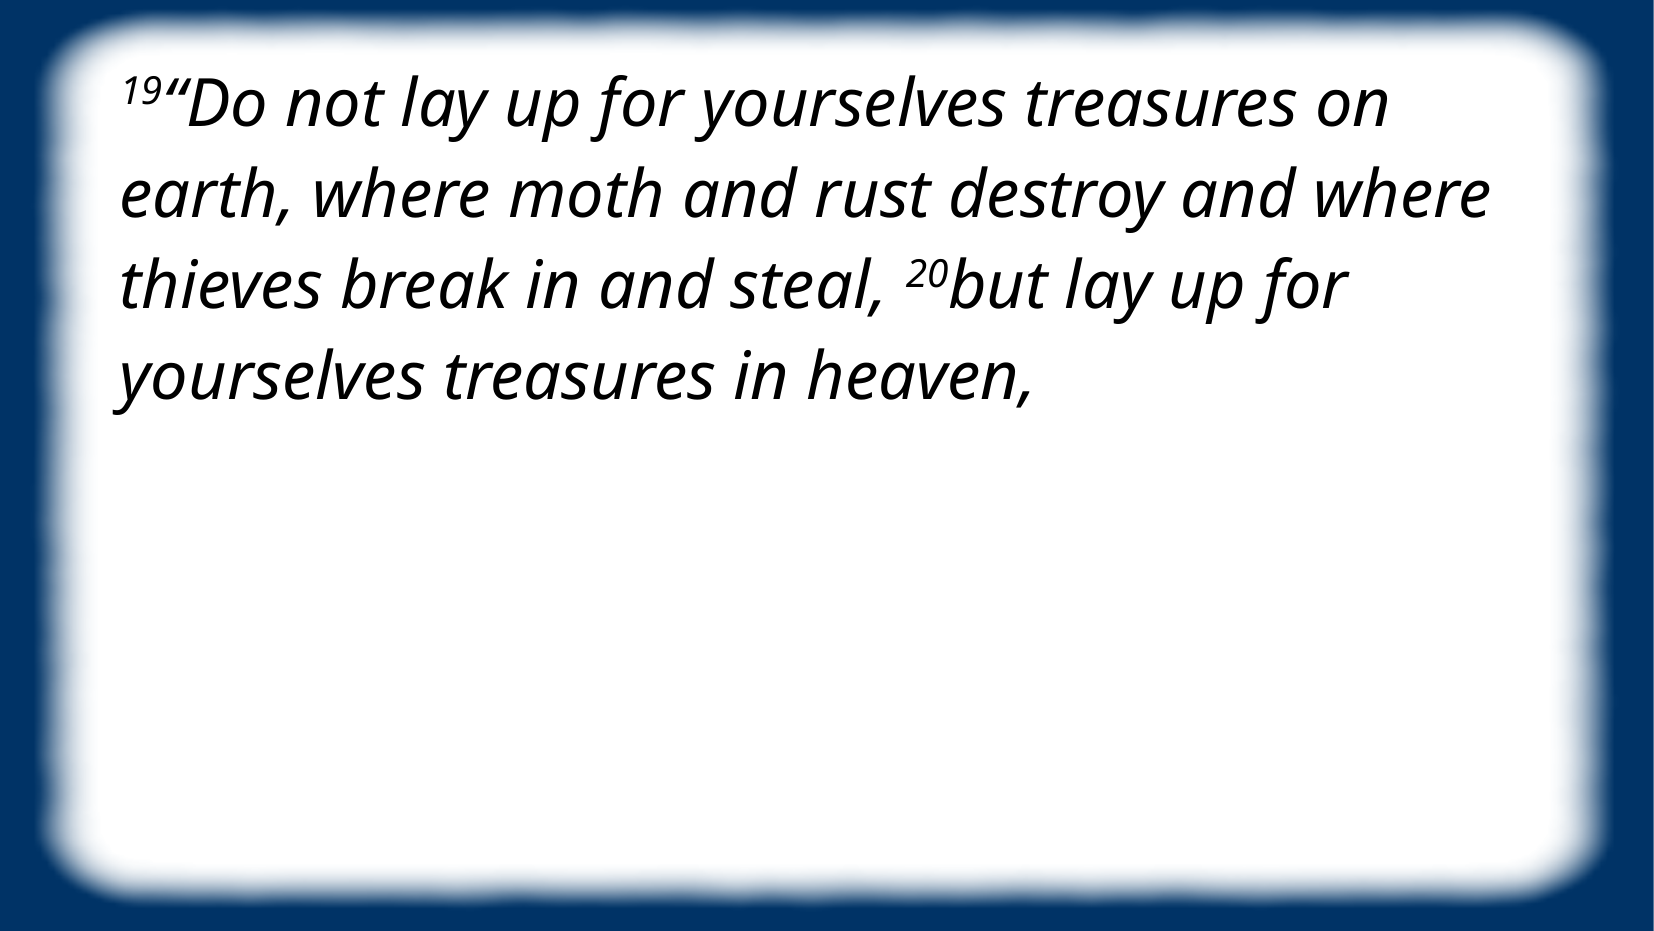

19“Do not lay up for yourselves treasures on earth, where moth and rust destroy and where thieves break in and steal, 20but lay up for yourselves treasures in heaven,